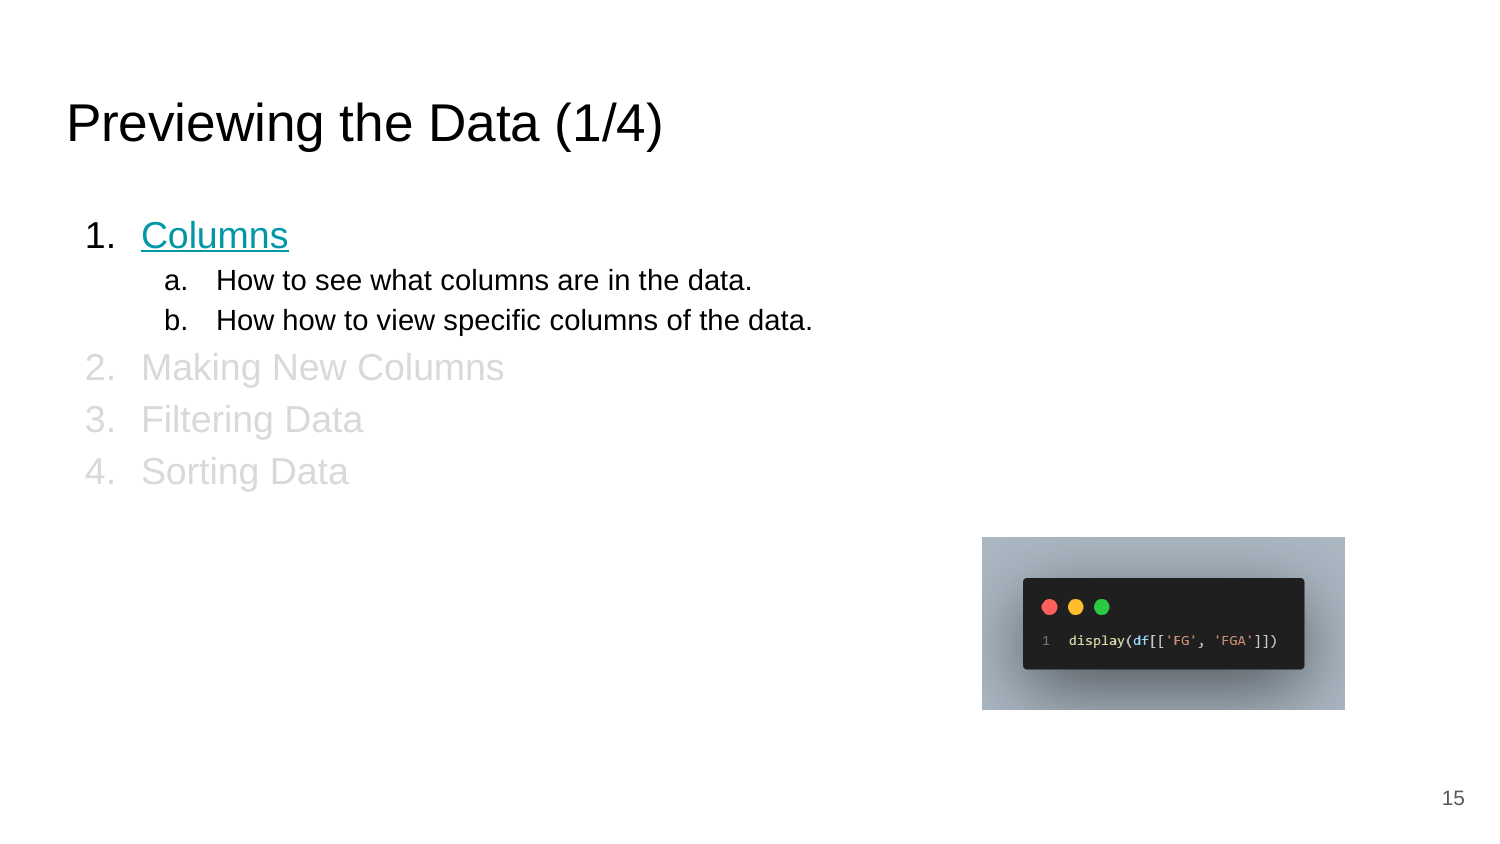

# Previewing the Data (1/4)
Columns
How to see what columns are in the data.
How how to view specific columns of the data.
Making New Columns
Filtering Data
Sorting Data